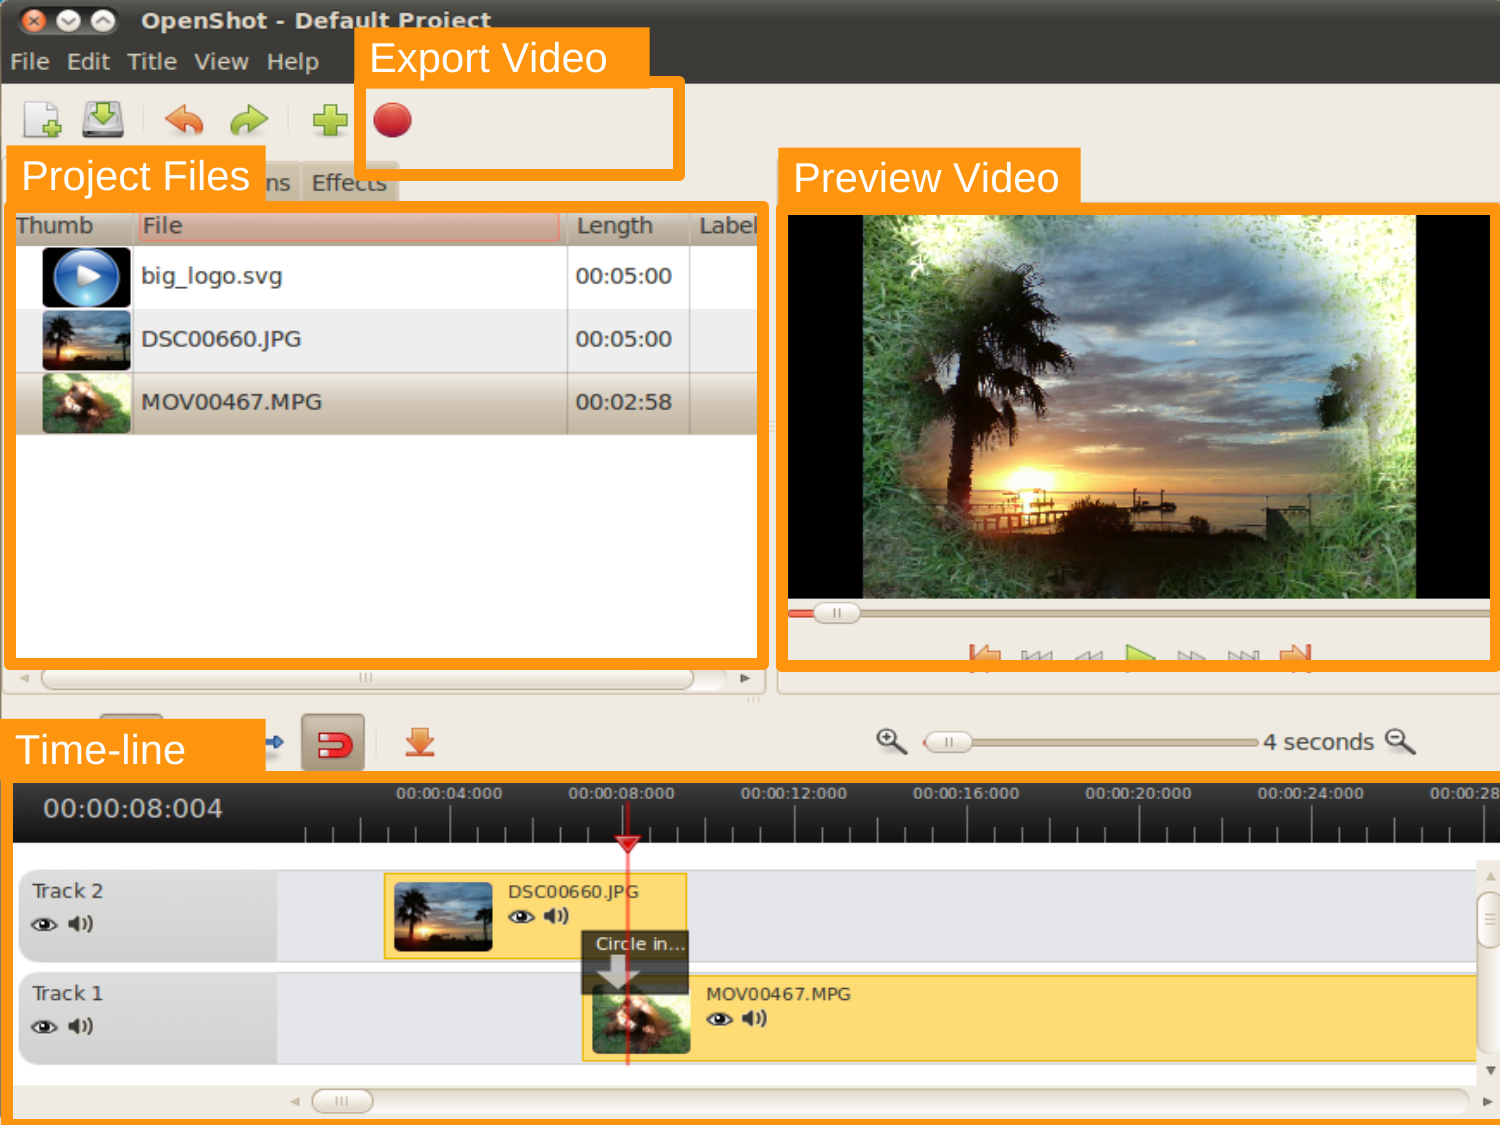

Export Video
Project Files
Preview Video
Time-line